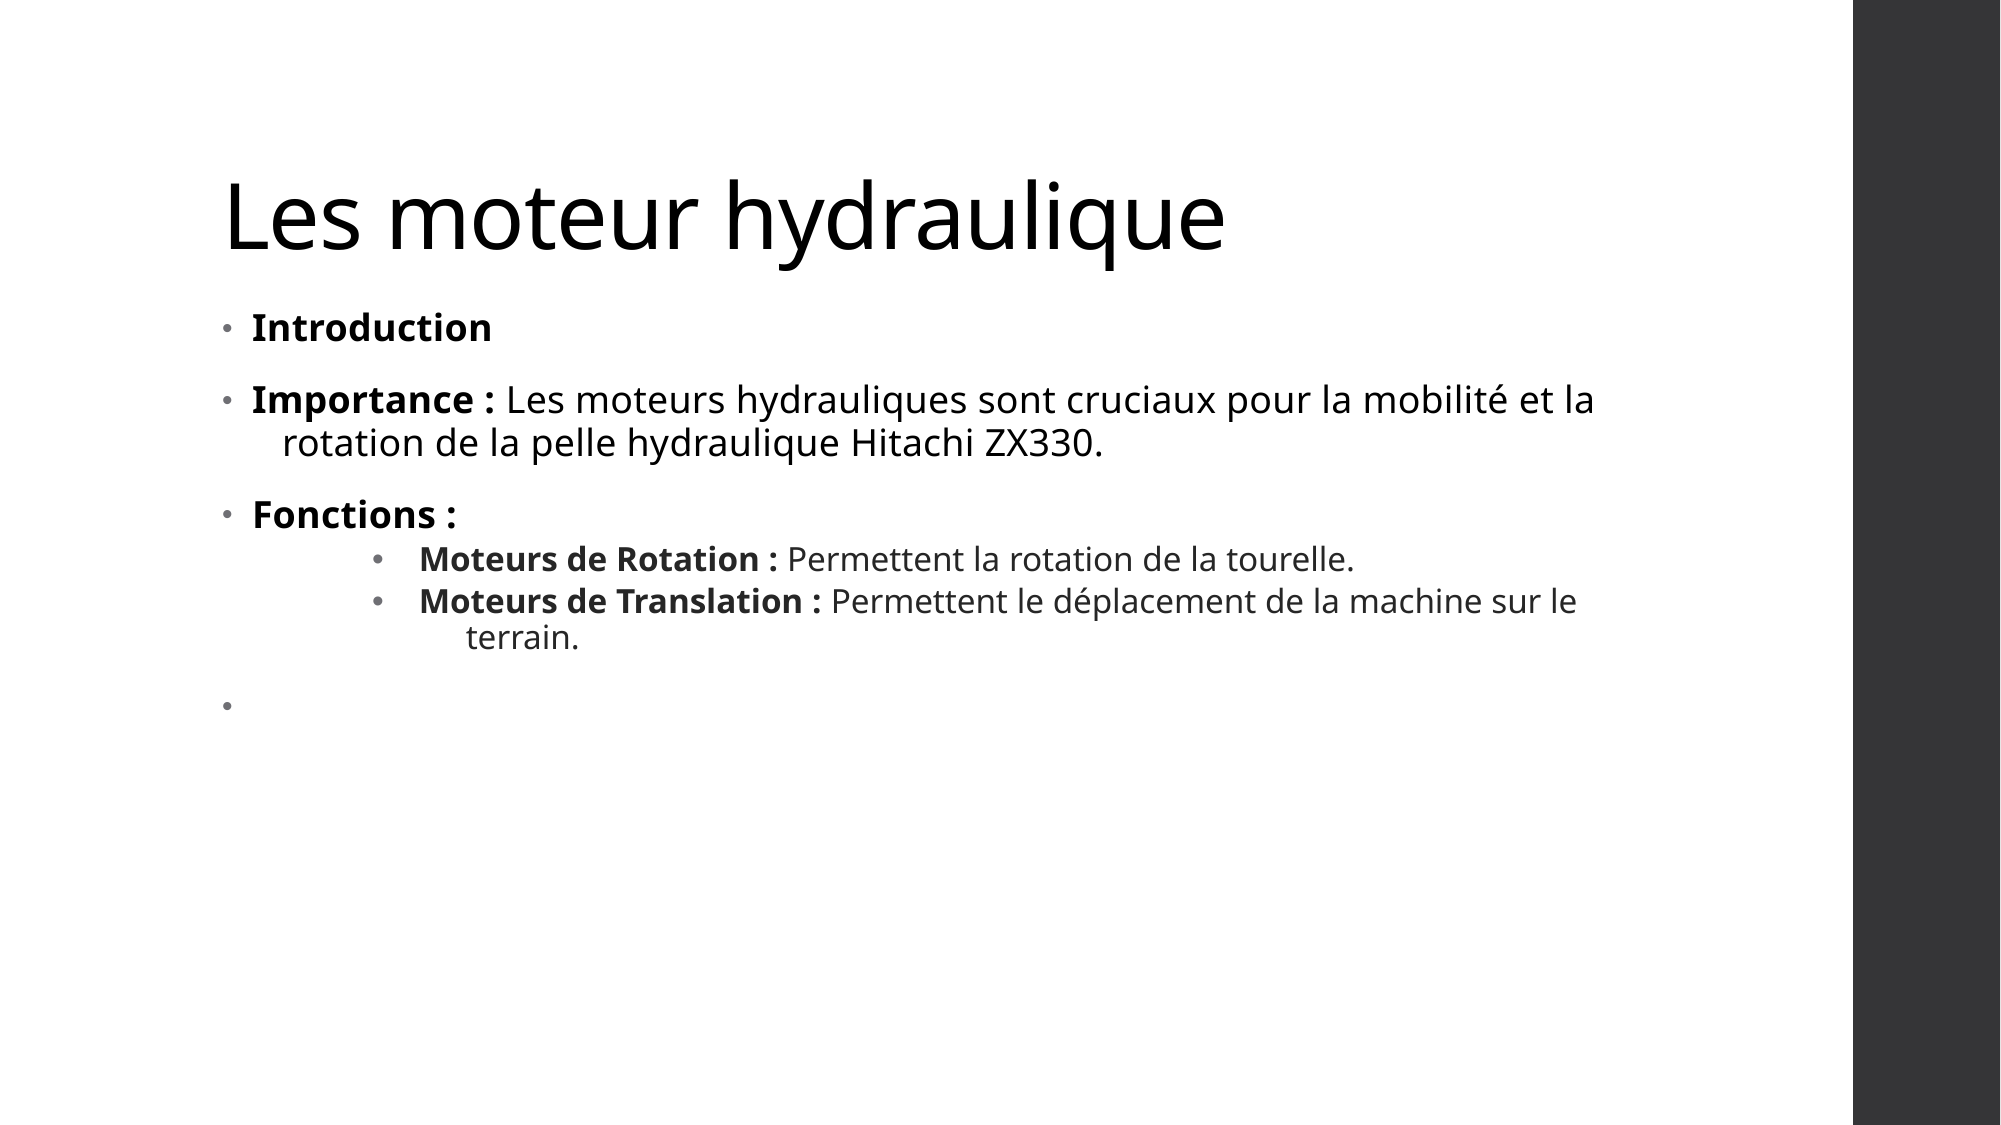

# Les moteur hydraulique
Introduction
Importance : Les moteurs hydrauliques sont cruciaux pour la mobilité et la rotation de la pelle hydraulique Hitachi ZX330.
Fonctions :
Moteurs de Rotation : Permettent la rotation de la tourelle.
Moteurs de Translation : Permettent le déplacement de la machine sur le terrain.